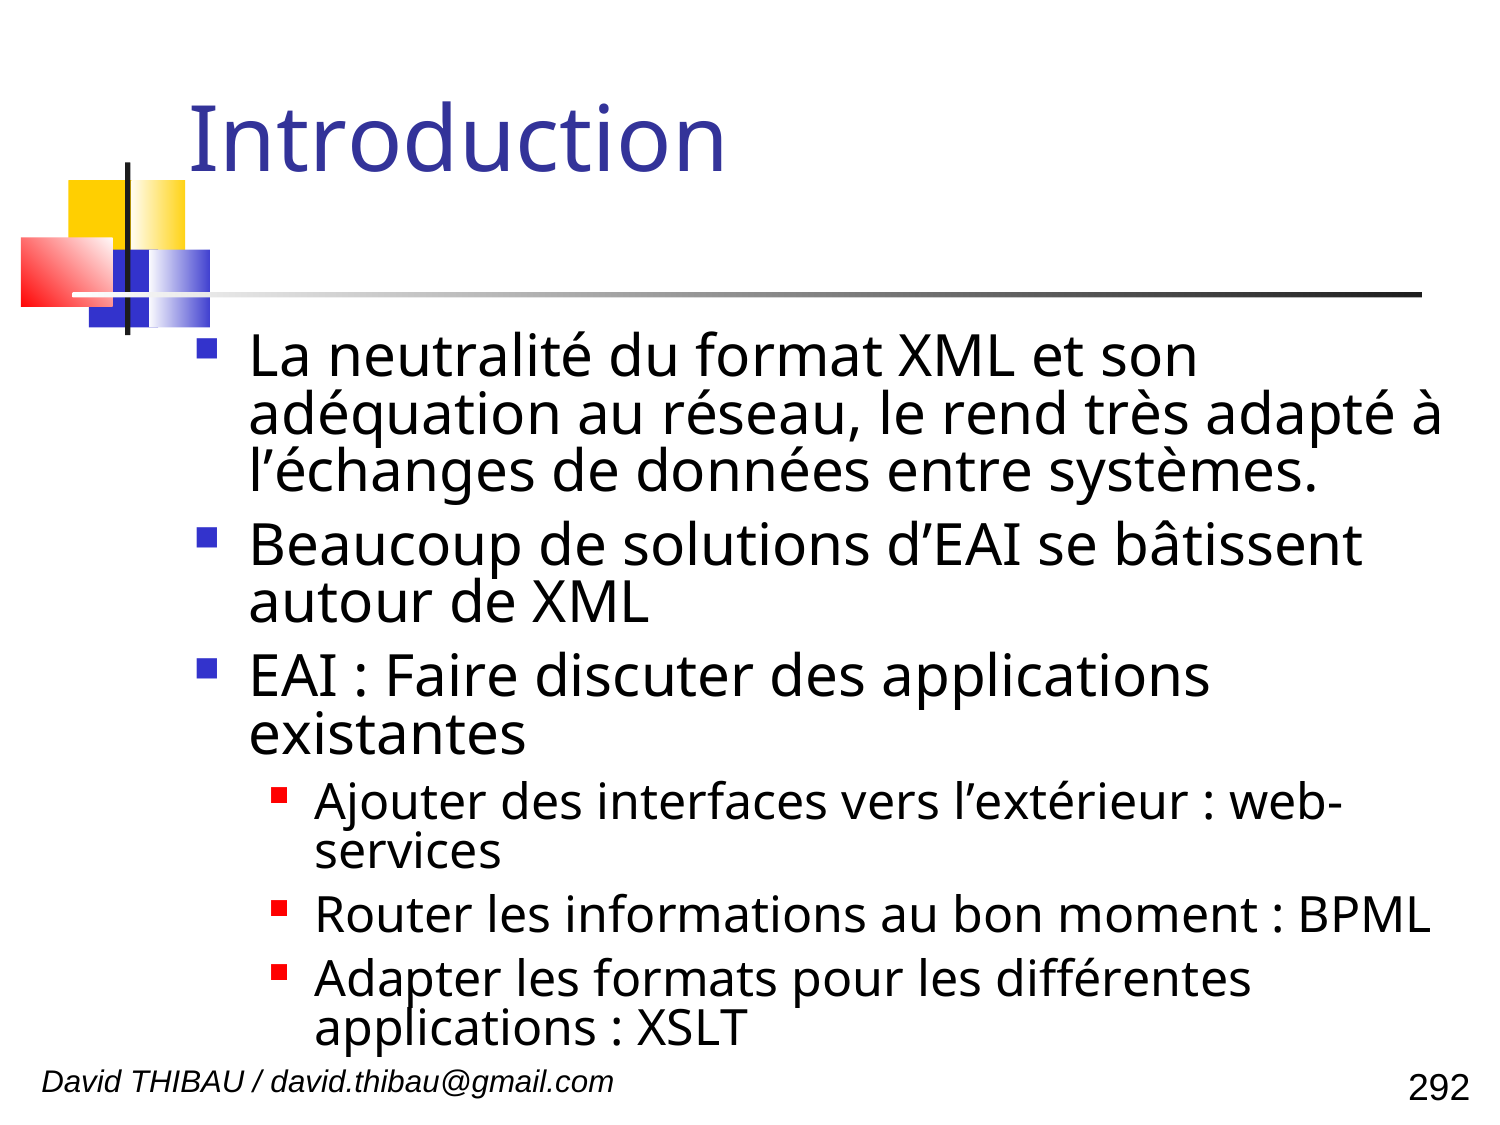

# Introduction
La neutralité du format XML et son adéquation au réseau, le rend très adapté à l’échanges de données entre systèmes.
Beaucoup de solutions d’EAI se bâtissent autour de XML
EAI : Faire discuter des applications existantes
Ajouter des interfaces vers l’extérieur : web-services
Router les informations au bon moment : BPML
Adapter les formats pour les différentes applications : XSLT